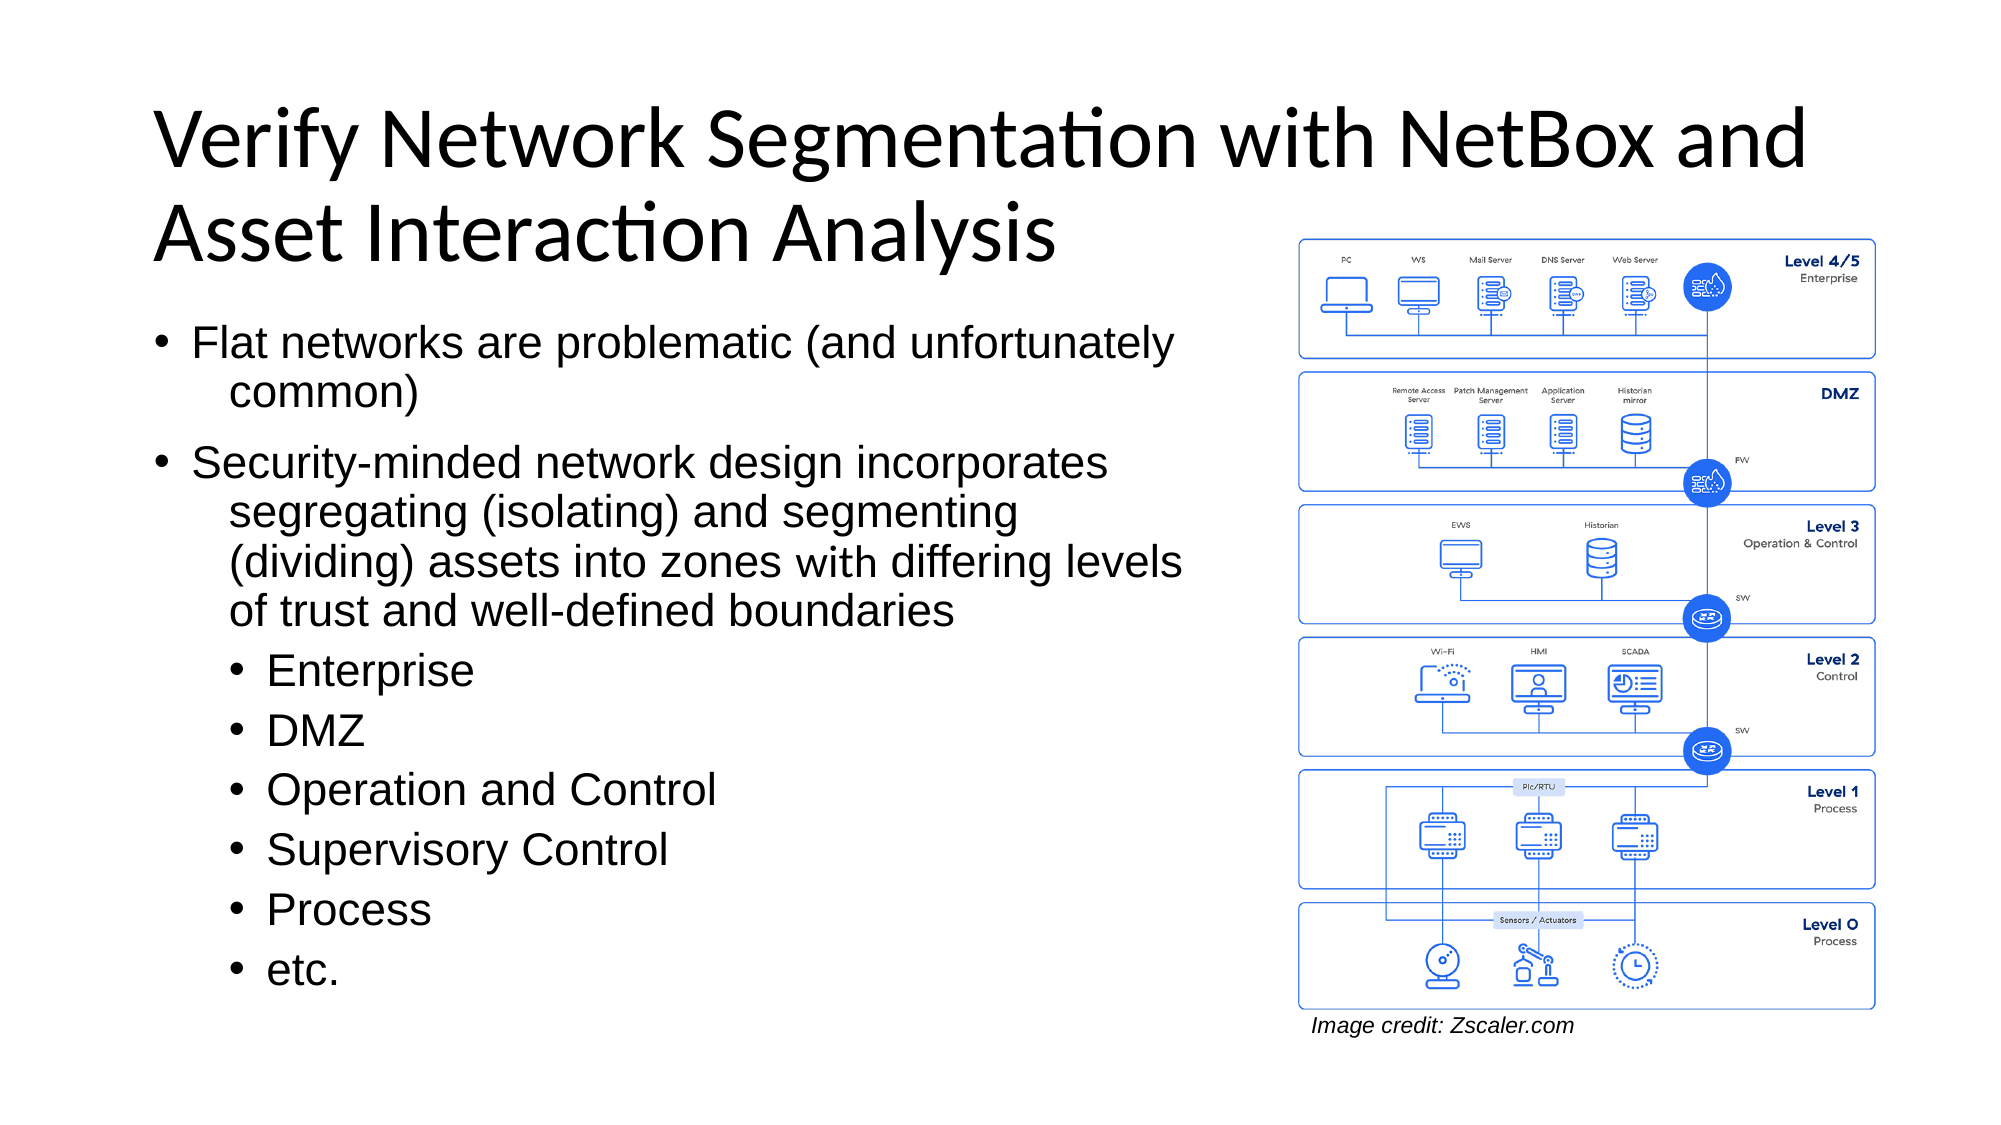

# Verify Network Segmentation with NetBox and Asset Interaction Analysis
Image credit: Zscaler.com
Flat networks are problematic (and unfortunately common)
Security-minded network design incorporates segregating (isolating) and segmenting (dividing) assets into zones with differing levels of trust and well-defined boundaries
Enterprise
DMZ
Operation and Control
Supervisory Control
Process
etc.